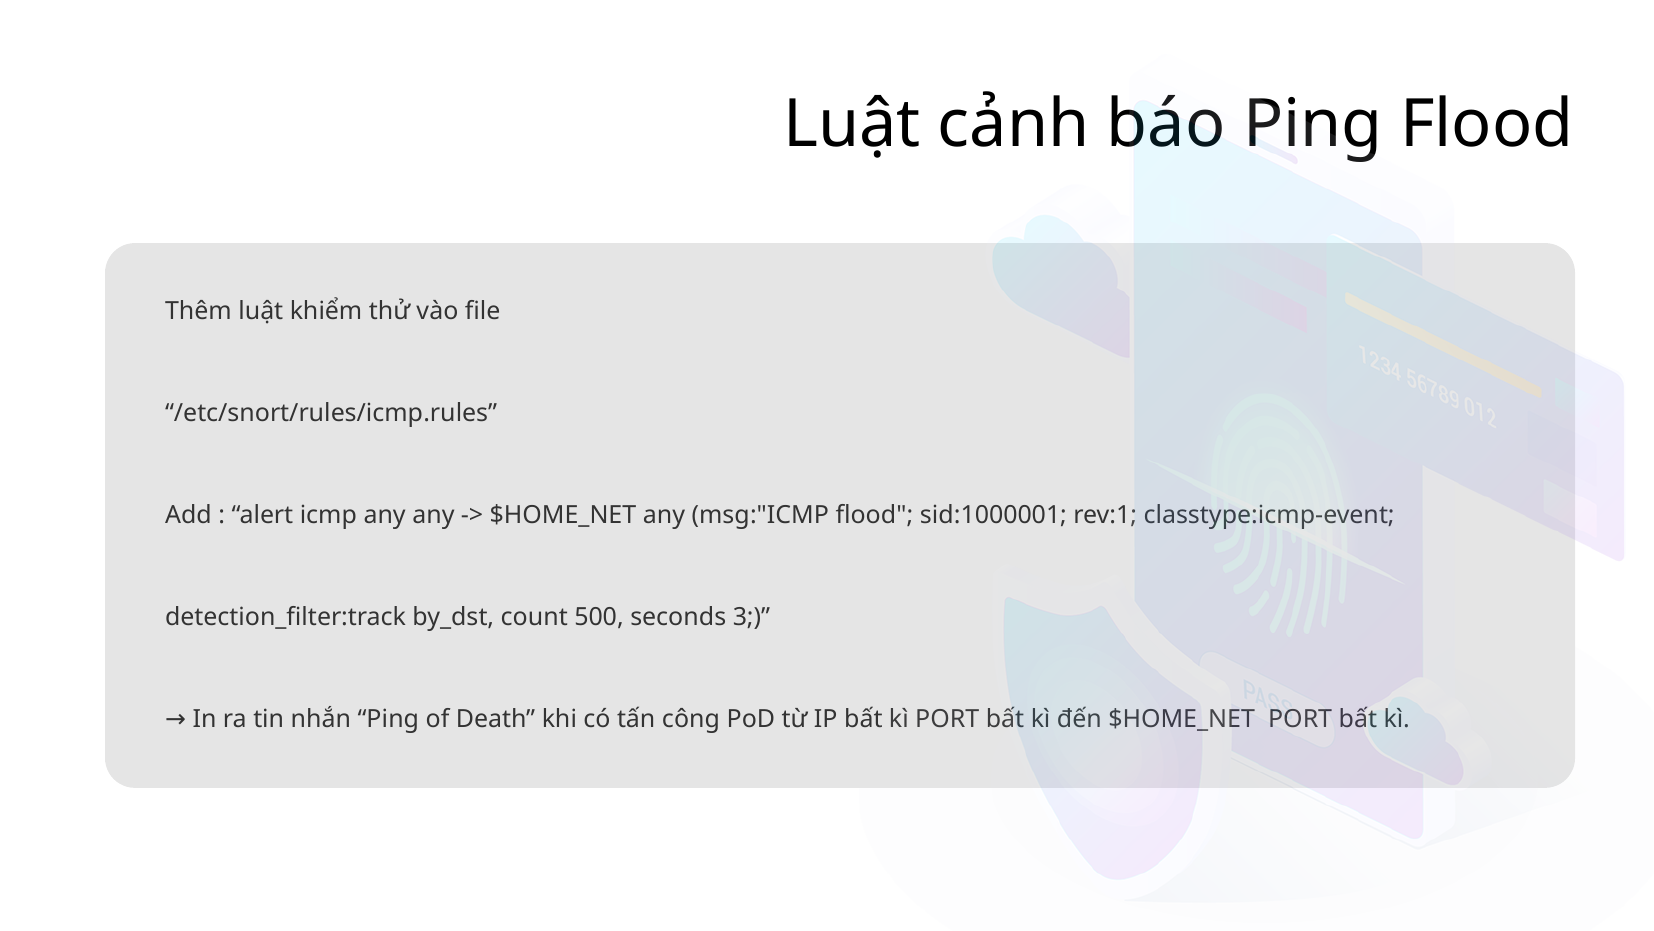

# Luật cảnh báo Ping Flood
Thêm luật khiểm thử vào file
“/etc/snort/rules/icmp.rules”
Add : “alert icmp any any -> $HOME_NET any (msg:"ICMP flood"; sid:1000001; rev:1; classtype:icmp-event; detection_filter:track by_dst, count 500, seconds 3;)”
→ In ra tin nhắn “Ping of Death” khi có tấn công PoD từ IP bất kì PORT bất kì đến $HOME_NET PORT bất kì.